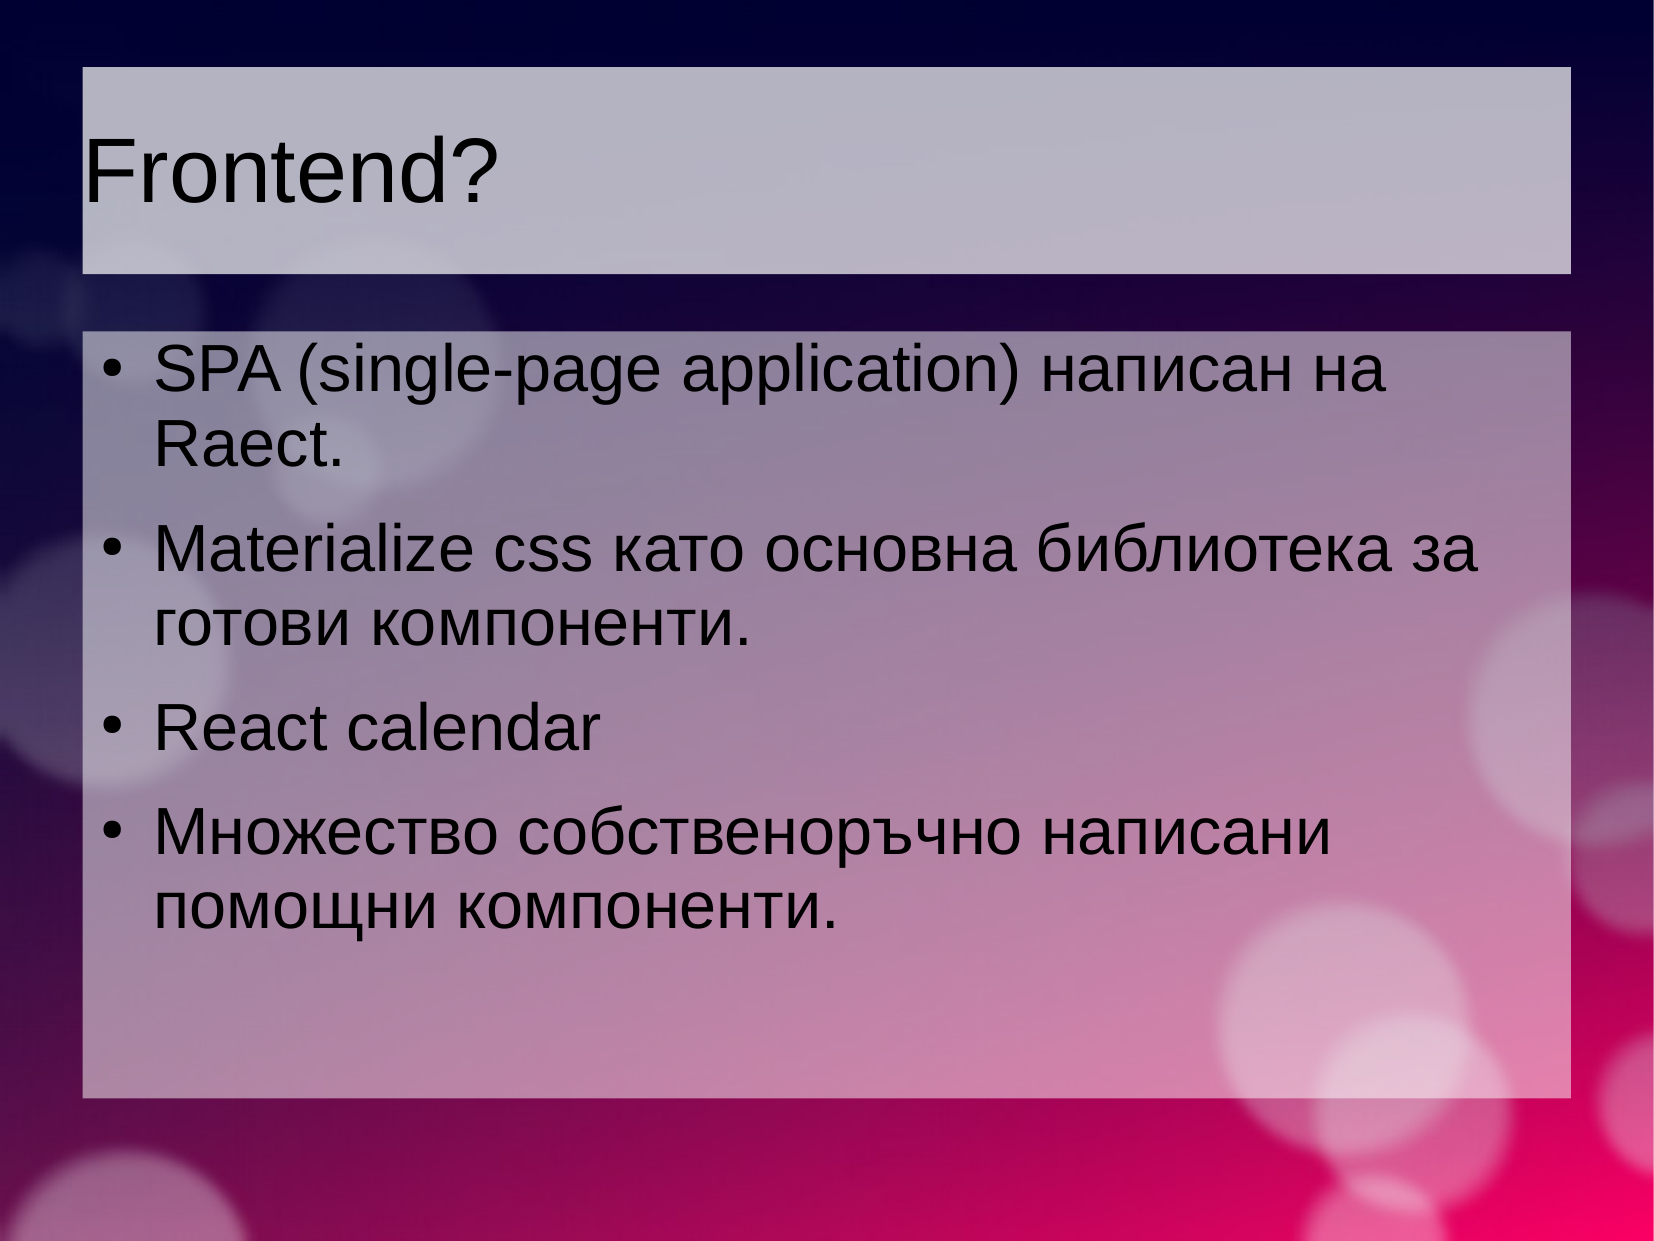

# Frontend?
SPA (single-page application) написан на Raect.
Materialize css като основна библиотека за готови компоненти.
React calendar
Множество собственоръчно написани помощни компоненти.